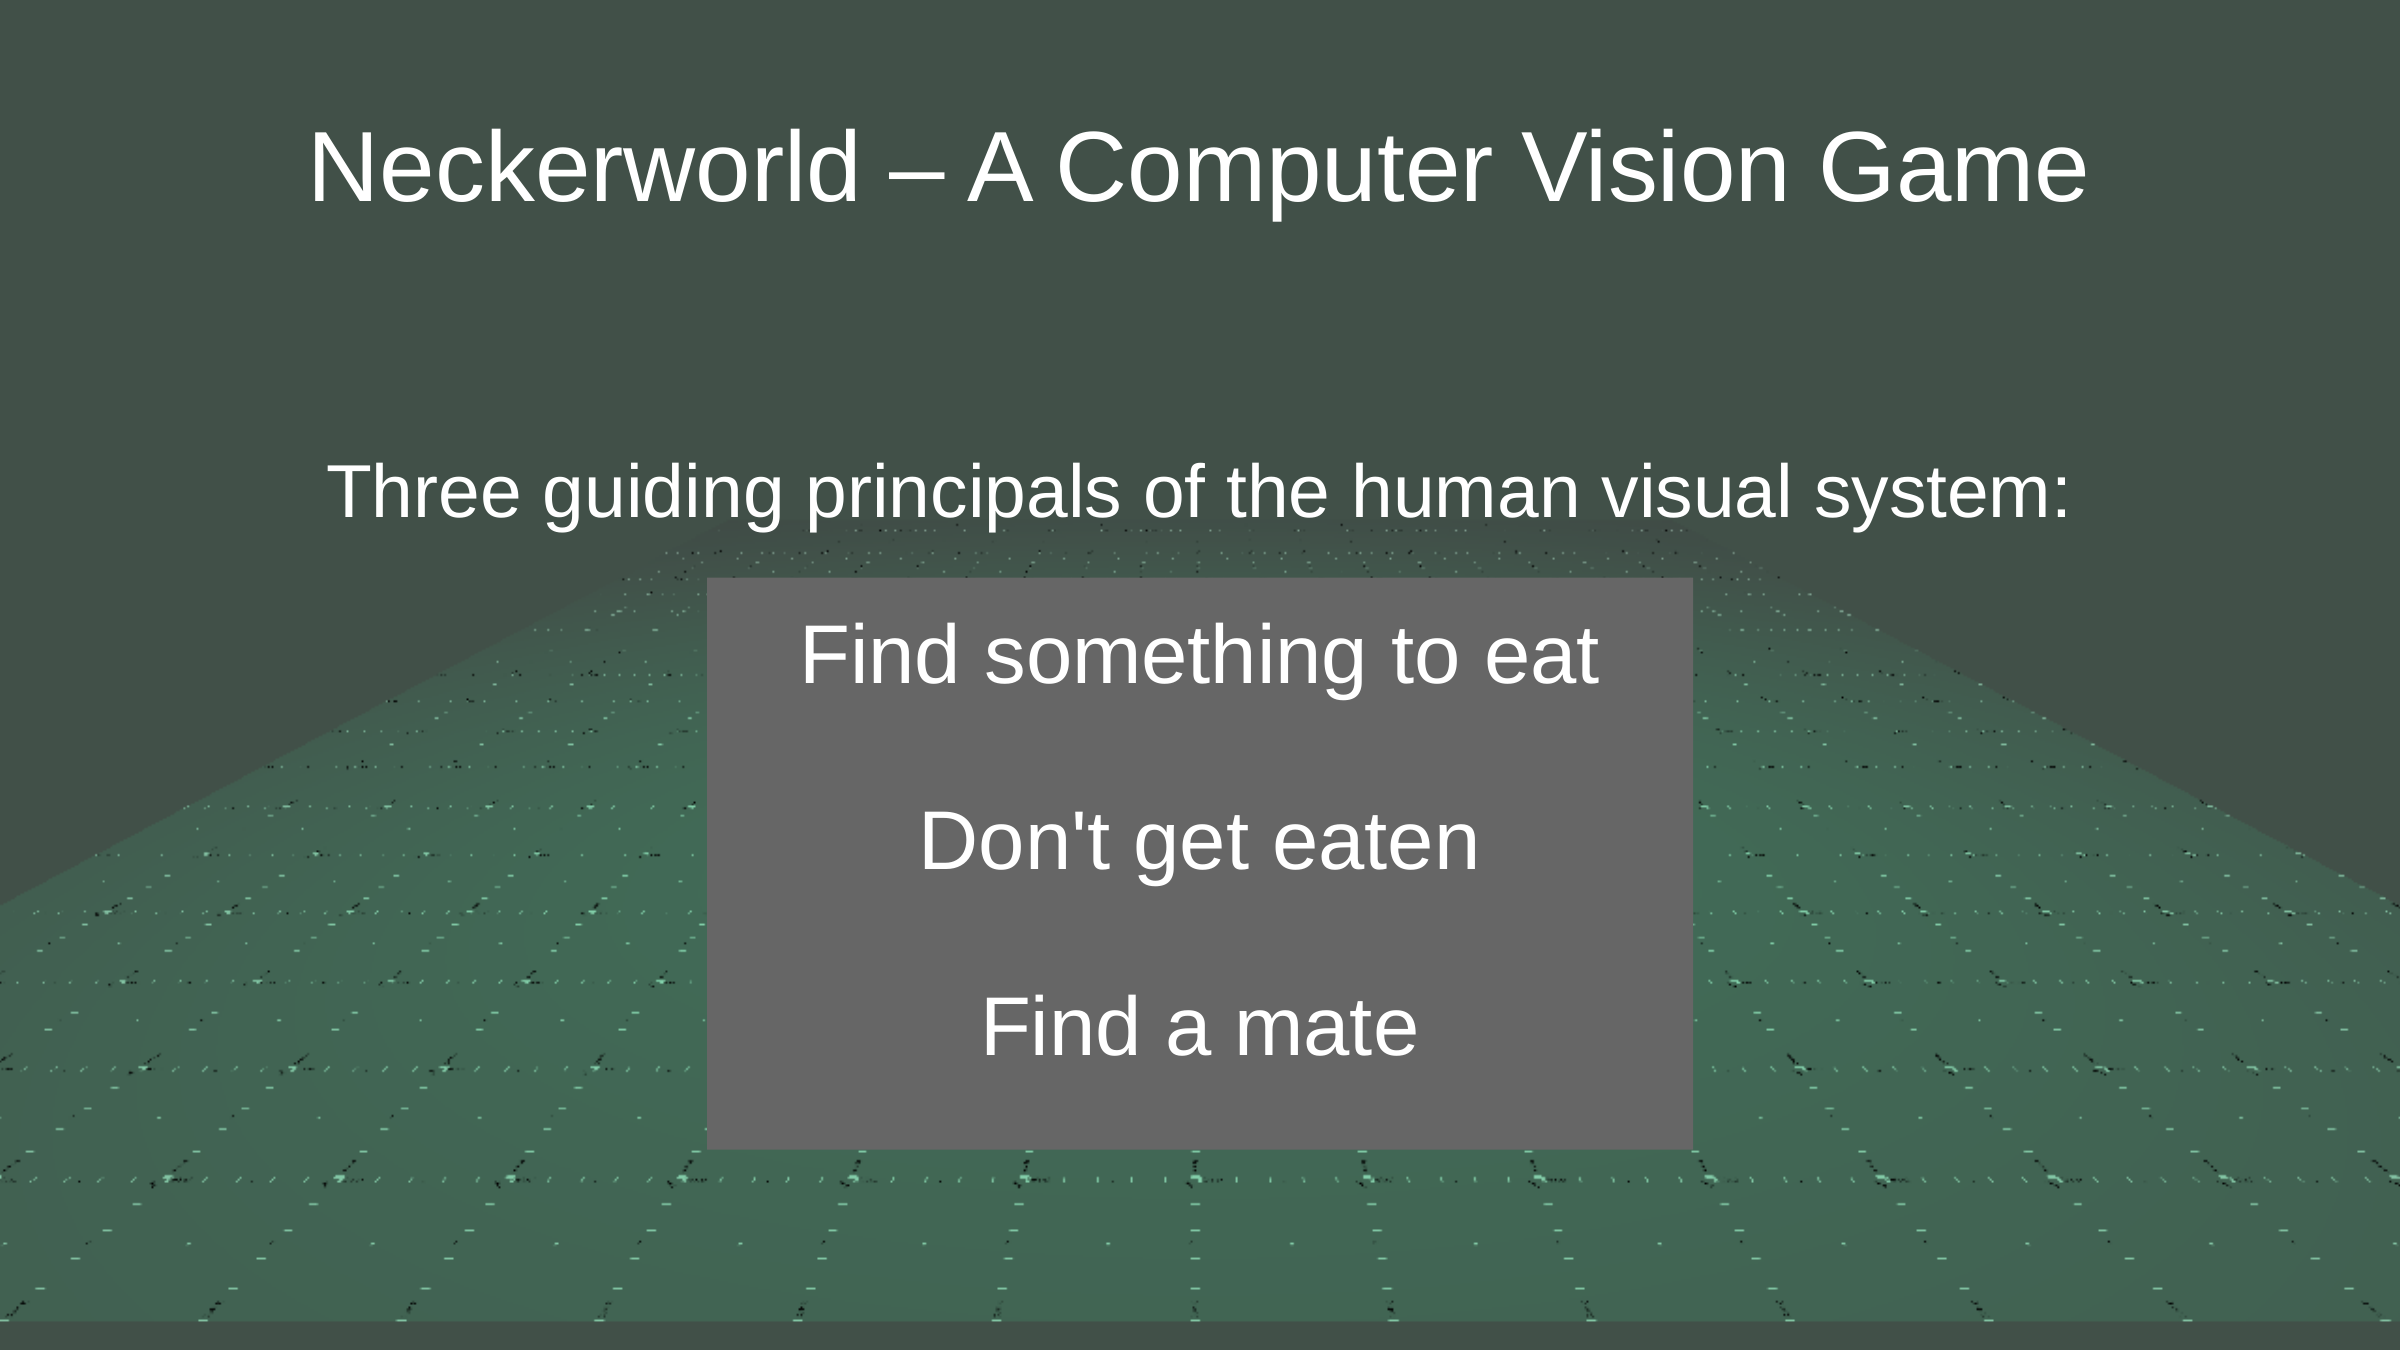

# Neckerworld – A Computer Vision Game
Three guiding principals of the human visual system:
Find something to eat
Don't get eaten
Find a mate